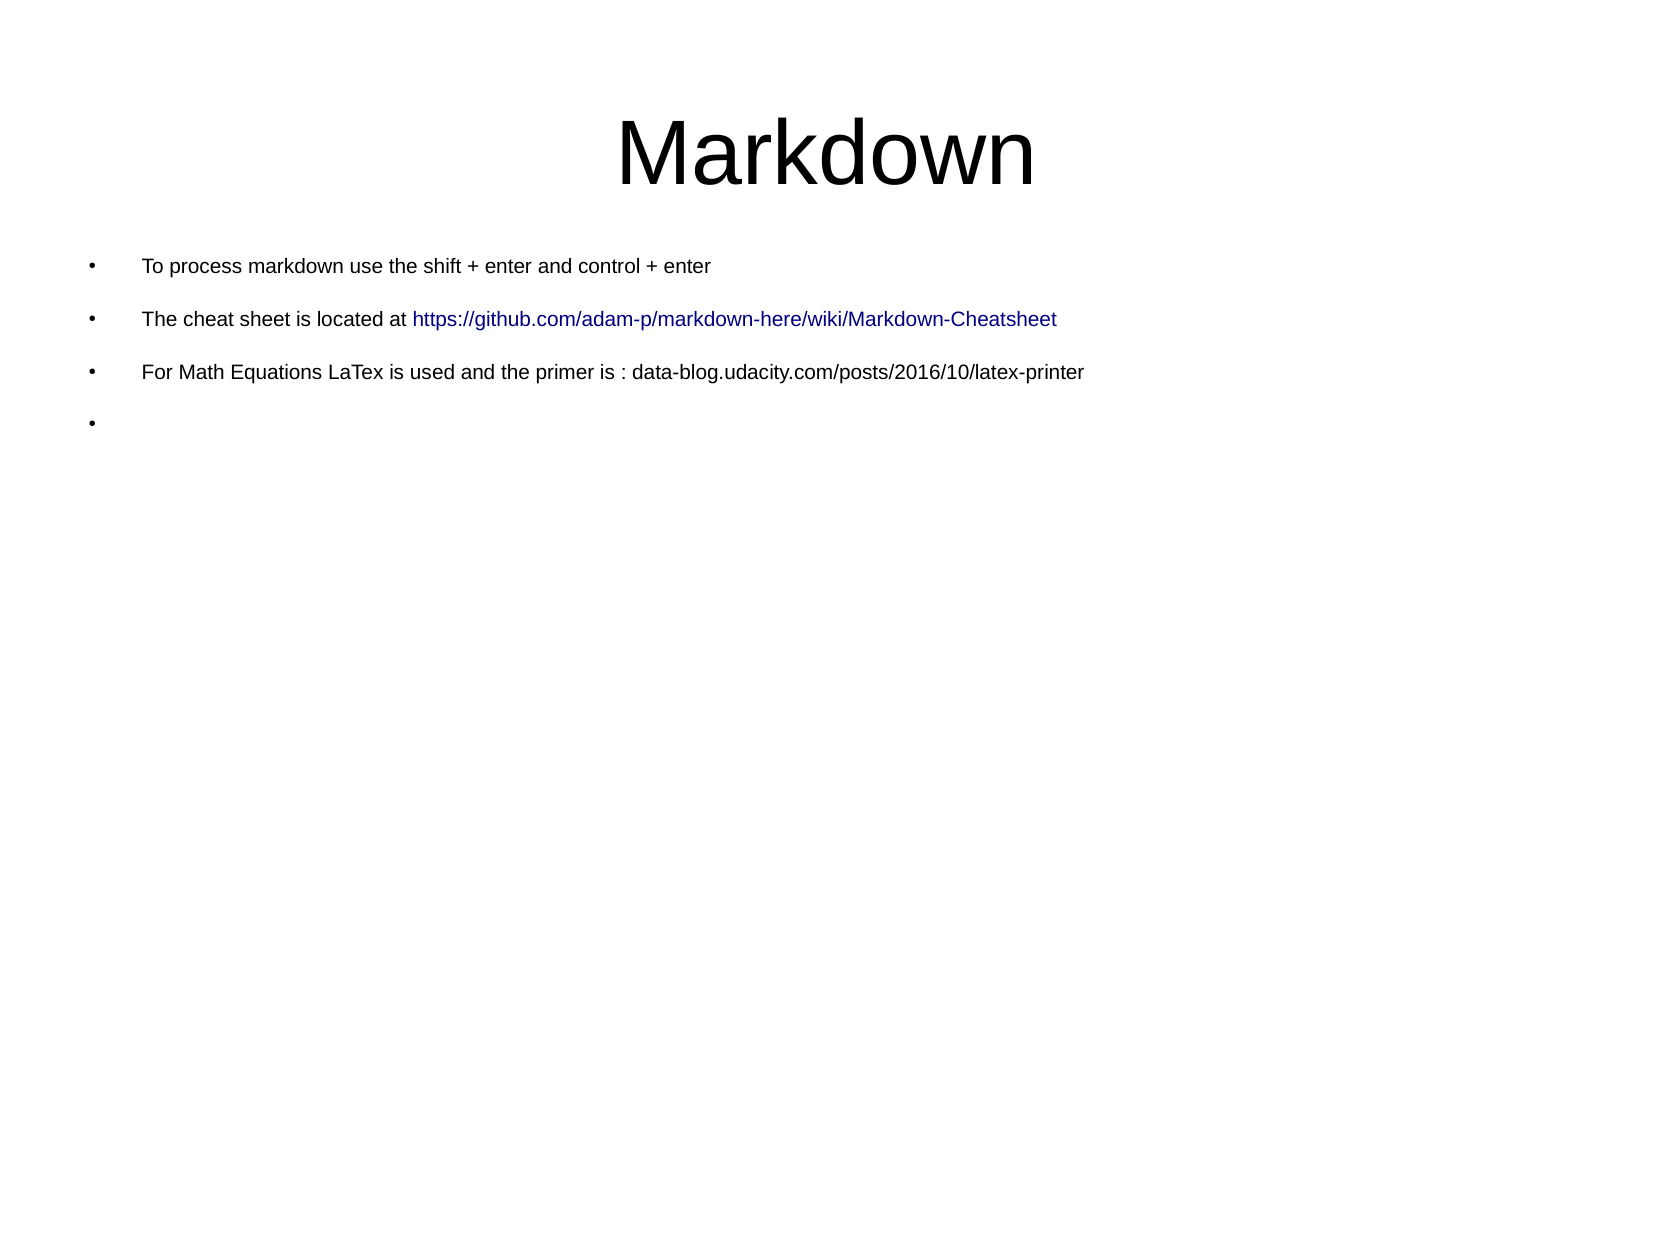

# Markdown
To process markdown use the shift + enter and control + enter
The cheat sheet is located at https://github.com/adam-p/markdown-here/wiki/Markdown-Cheatsheet
For Math Equations LaTex is used and the primer is : data-blog.udacity.com/posts/2016/10/latex-printer